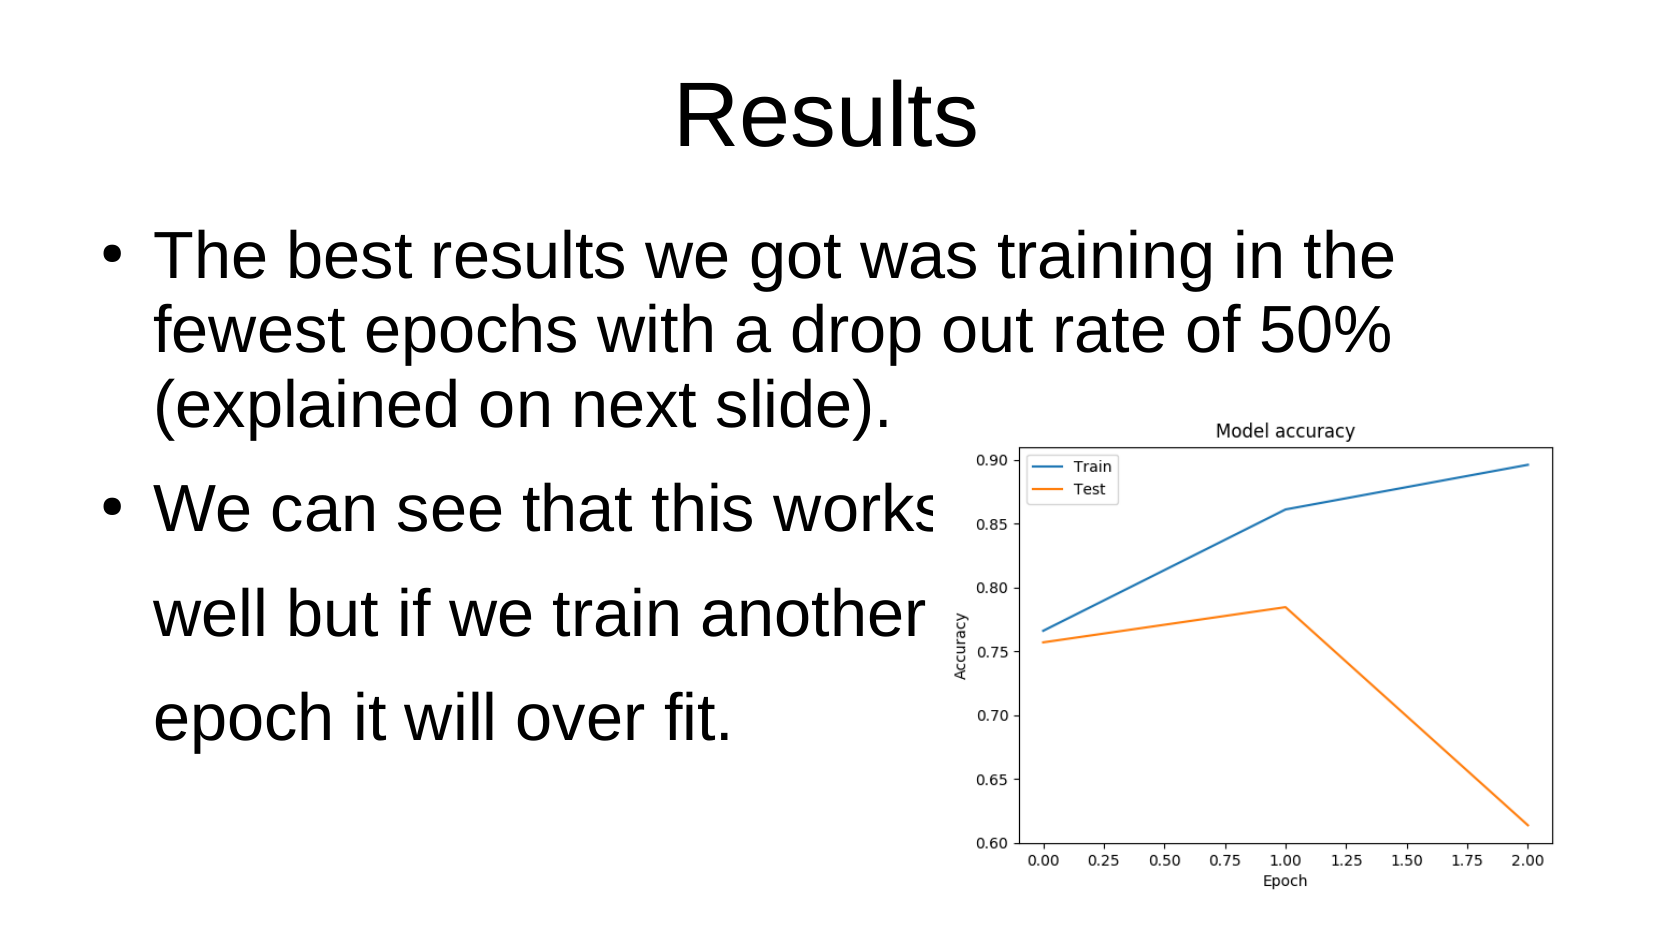

# Results
The best results we got was training in the fewest epochs with a drop out rate of 50% (explained on next slide).
We can see that this works
well but if we train another
epoch it will over fit.